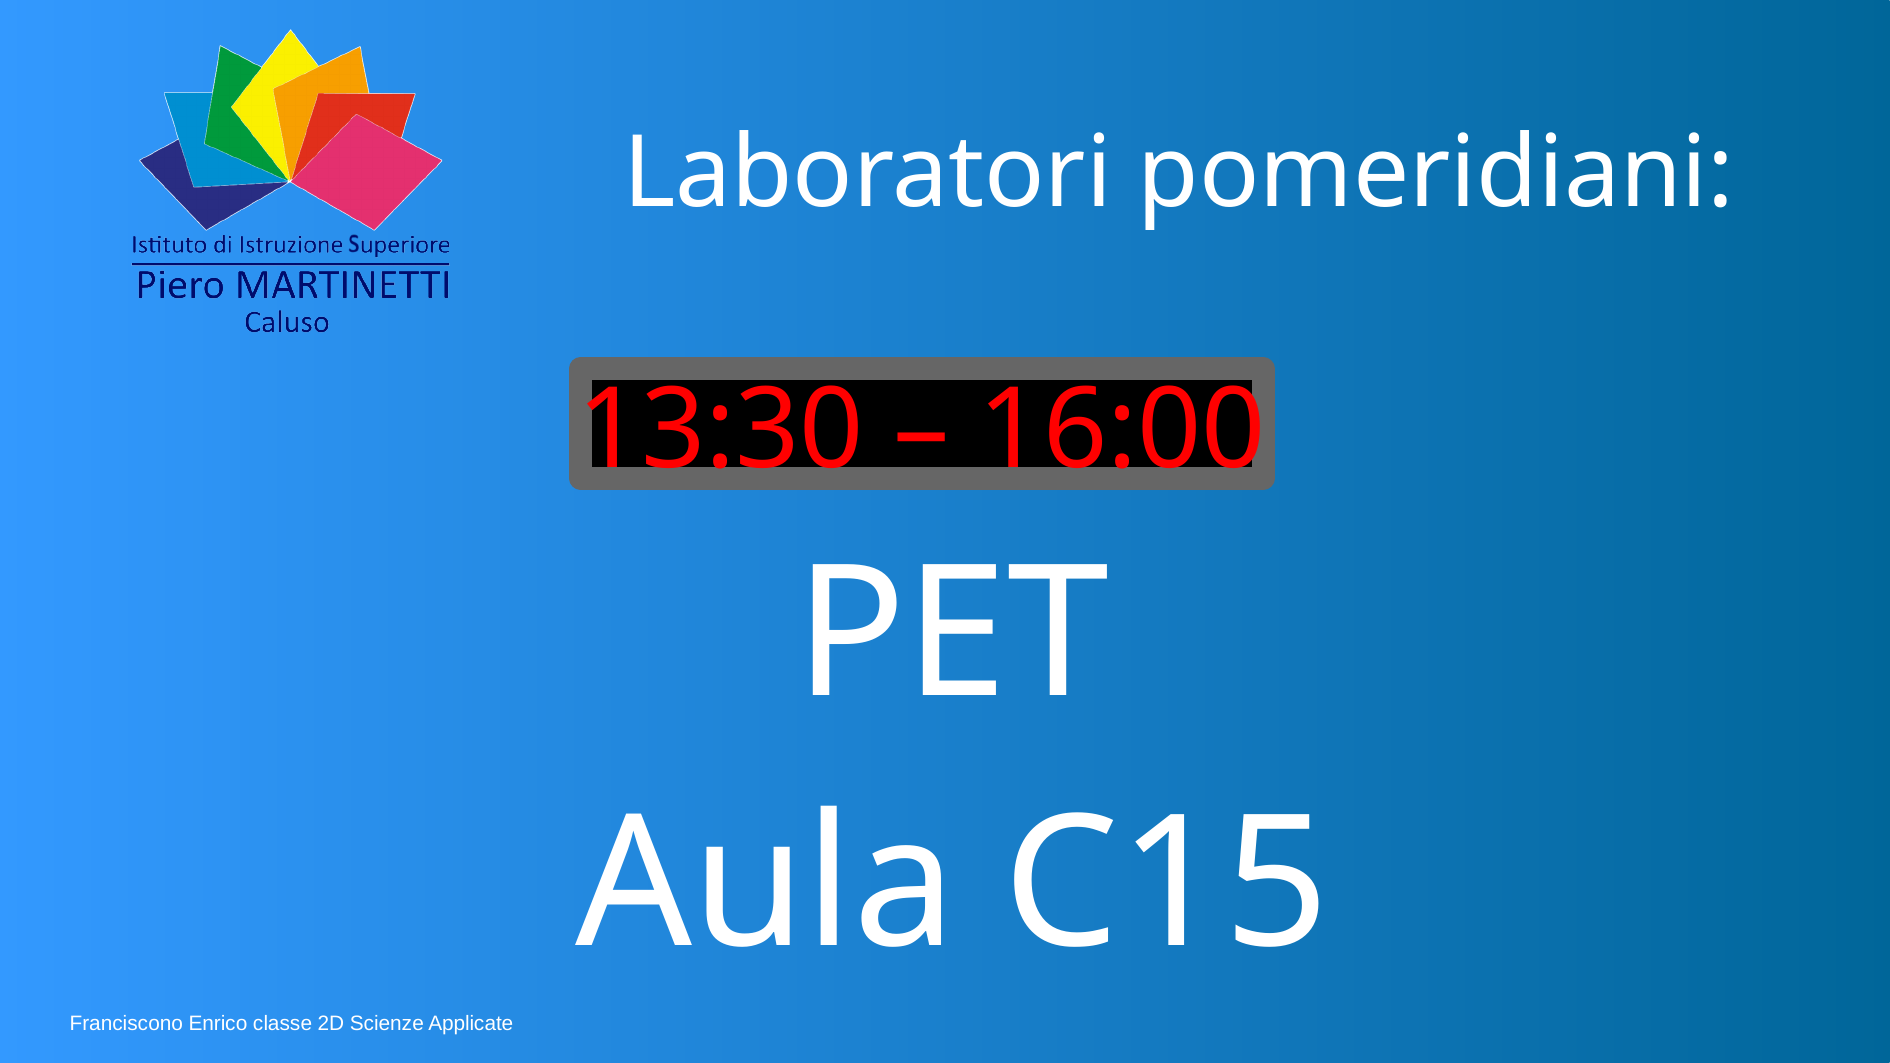

Laboratori pomeridiani:
13:30 – 16:00
PET
Aula C15
Franciscono Enrico classe 2D Scienze Applicate